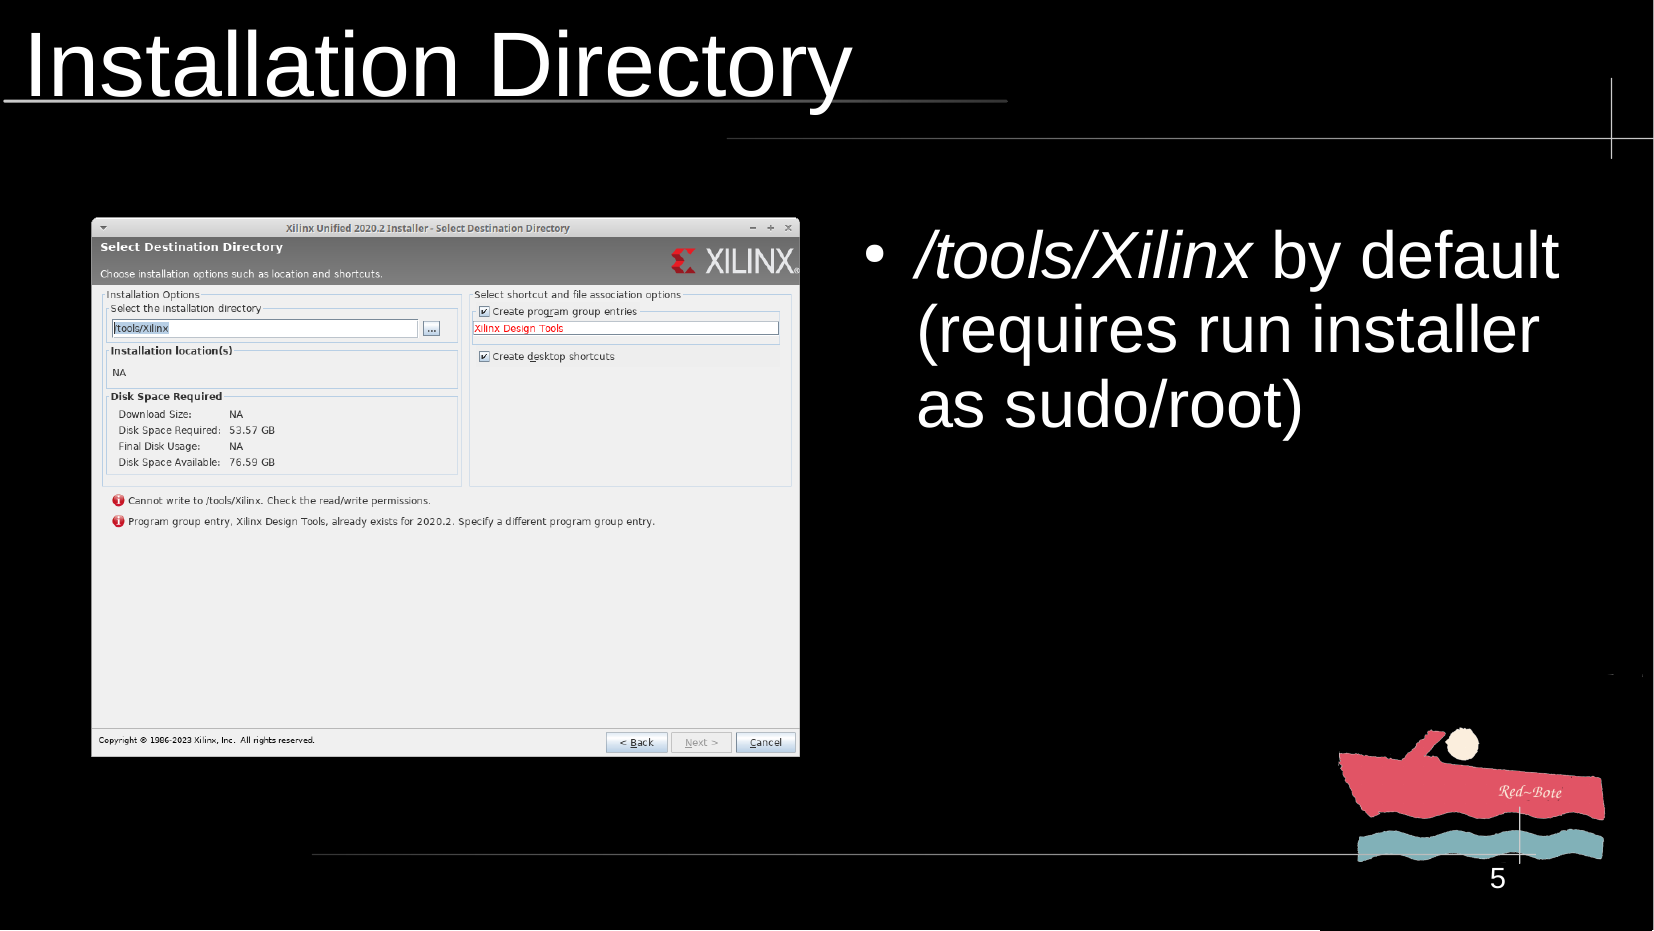

# Installation Directory
/tools/Xilinx by default (requires run installer as sudo/root)
5